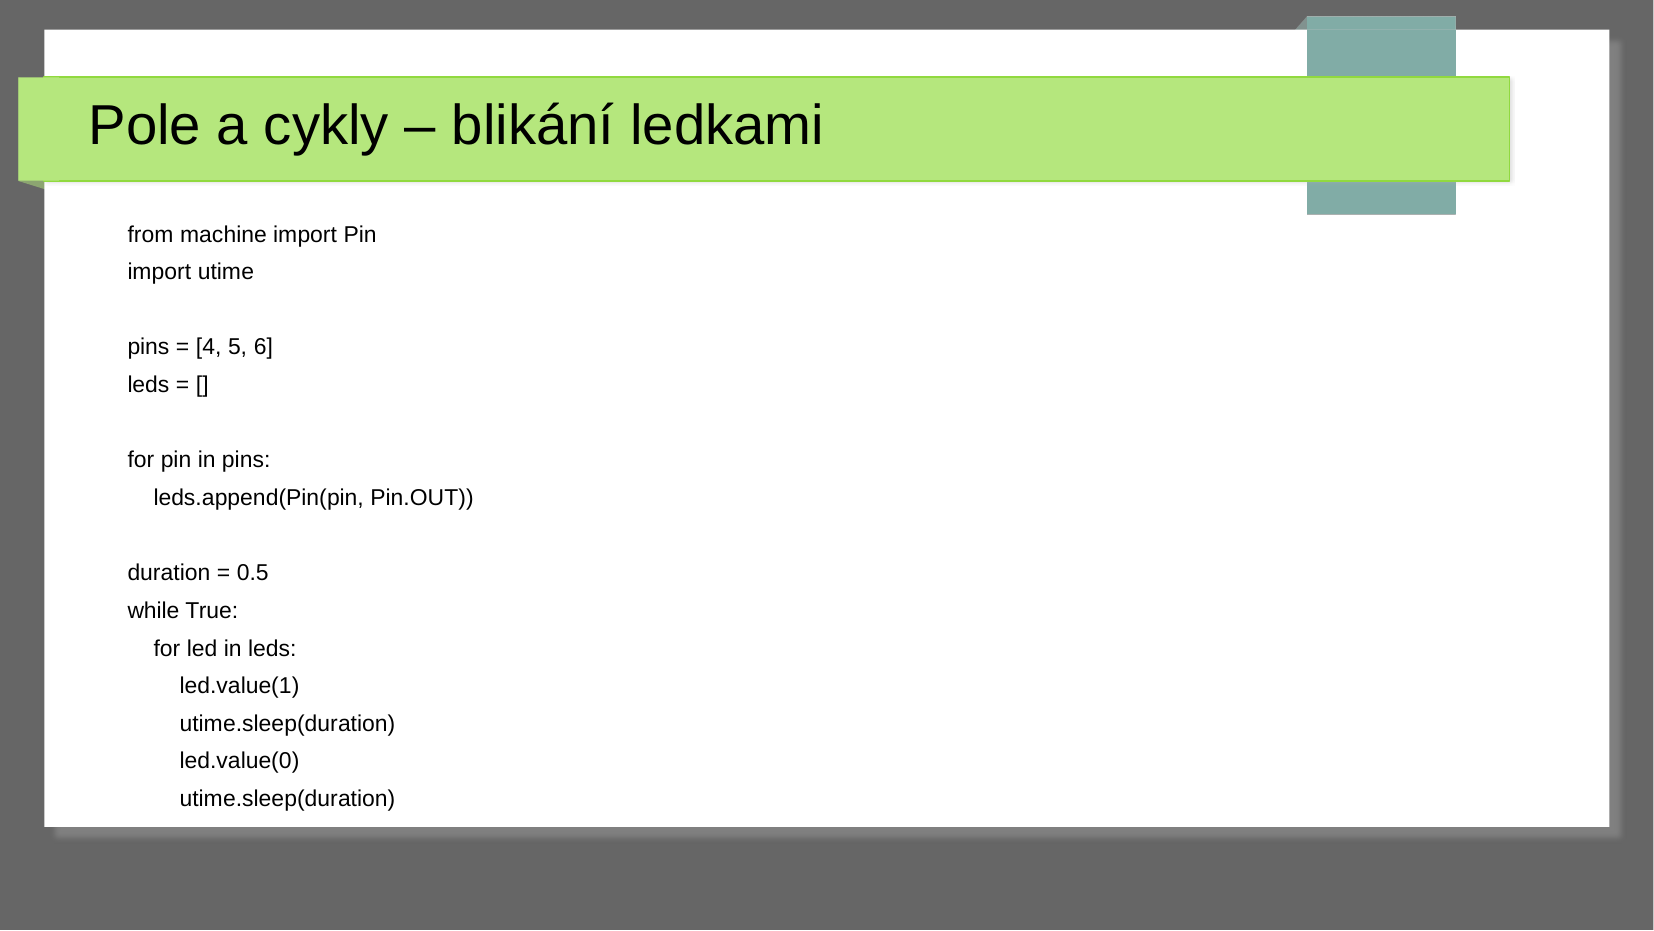

# Pole a cykly – blikání ledkami
from machine import Pin
import utime
pins = [4, 5, 6]
leds = []
for pin in pins:
 leds.append(Pin(pin, Pin.OUT))
duration = 0.5
while True:
 for led in leds:
 led.value(1)
 utime.sleep(duration)
 led.value(0)
 utime.sleep(duration)